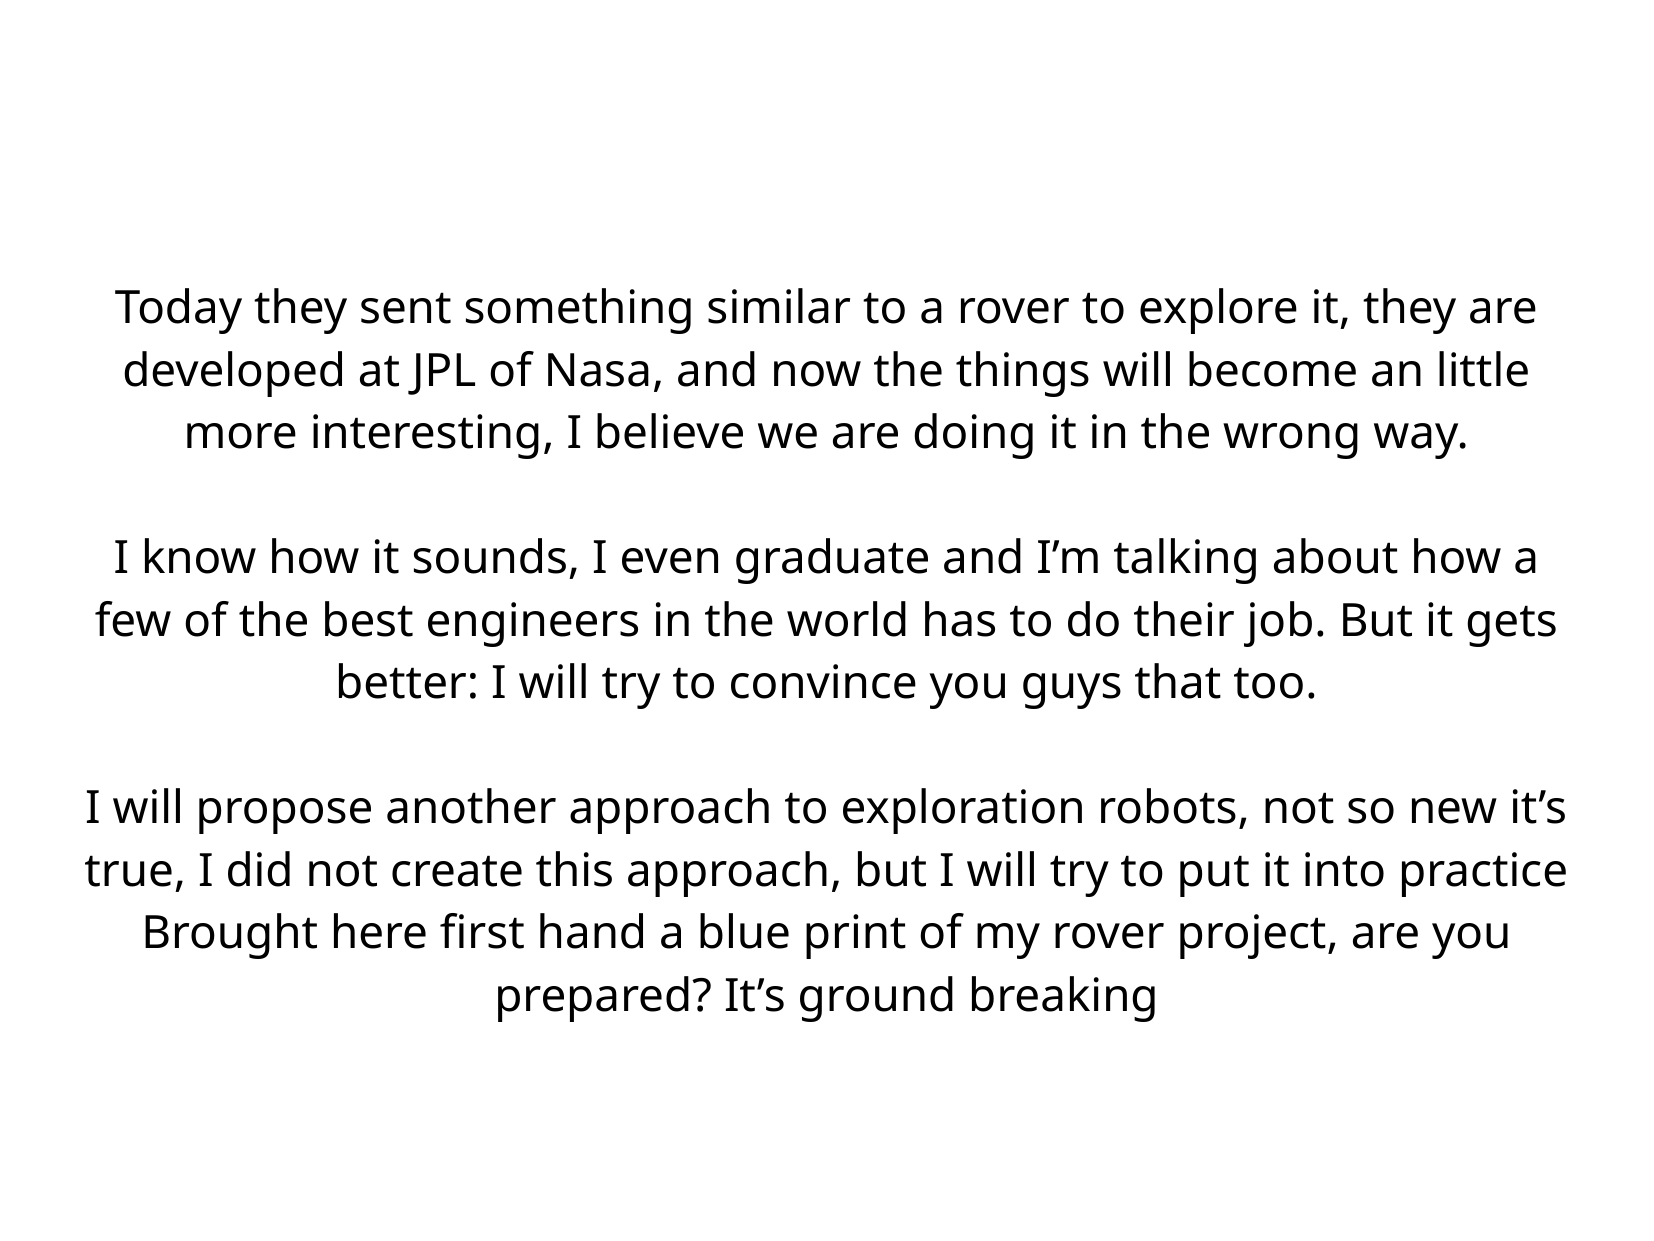

#
Today they sent something similar to a rover to explore it, they are developed at JPL of Nasa, and now the things will become an little more interesting, I believe we are doing it in the wrong way.
I know how it sounds, I even graduate and I’m talking about how a few of the best engineers in the world has to do their job. But it gets better: I will try to convince you guys that too.
I will propose another approach to exploration robots, not so new it’s true, I did not create this approach, but I will try to put it into practice
Brought here first hand a blue print of my rover project, are you prepared? It’s ground breaking